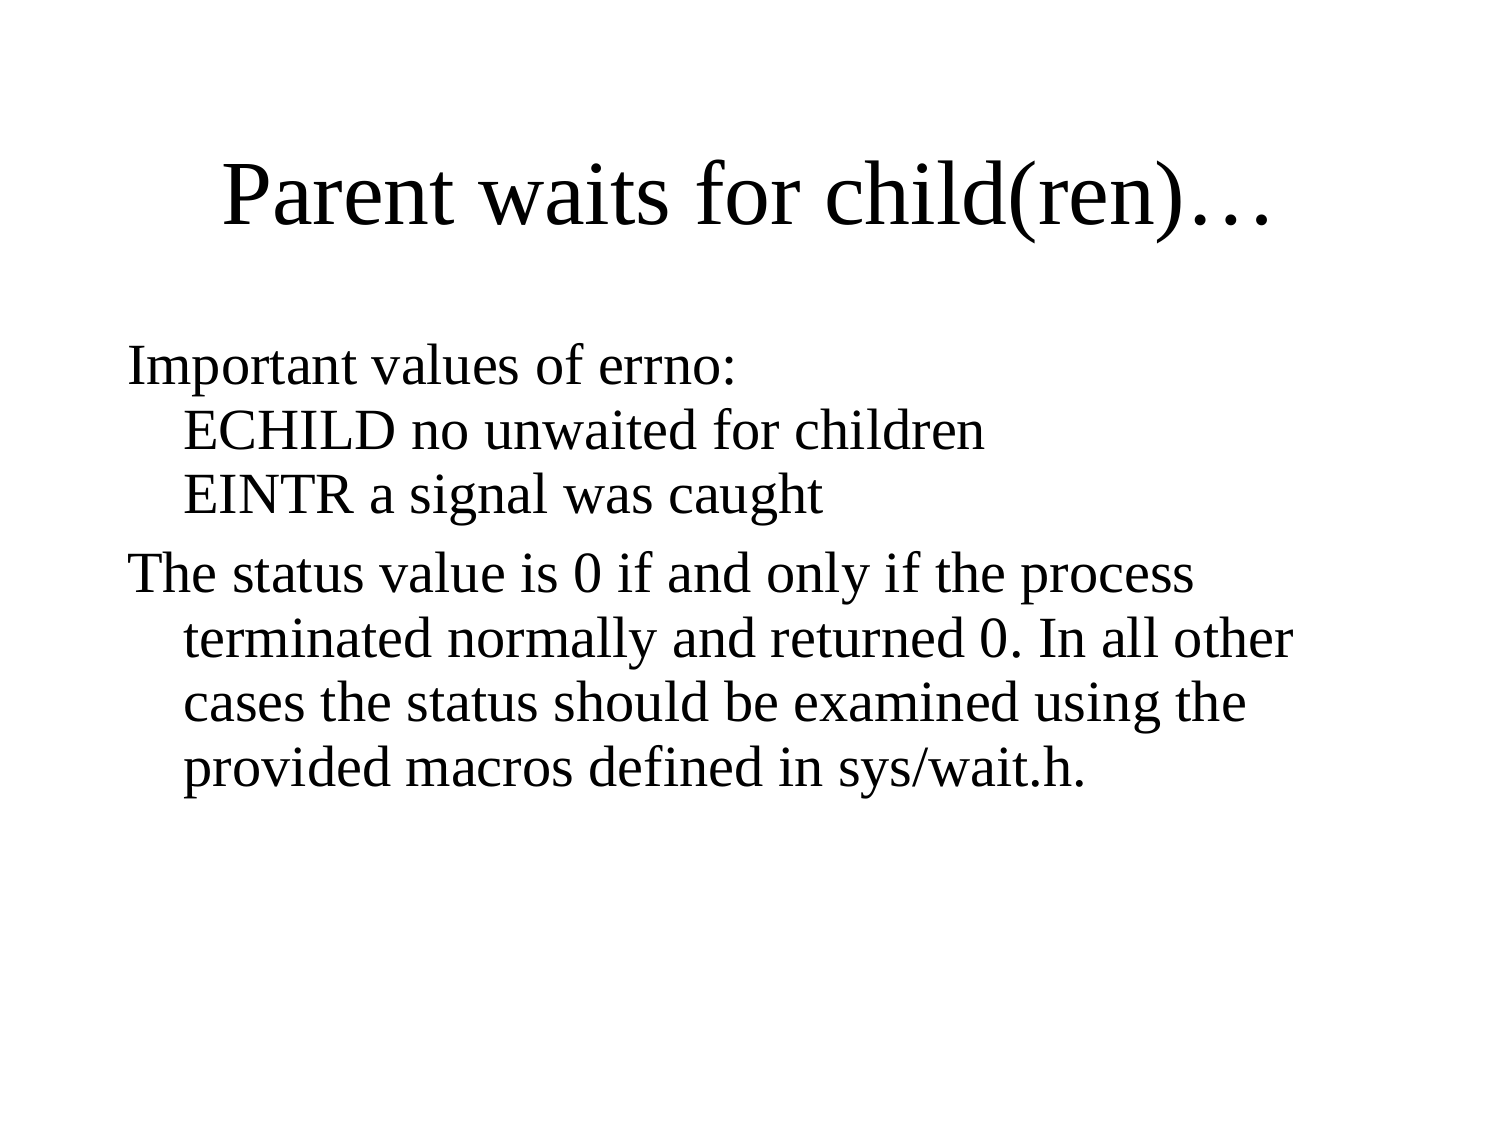

# Parent waits for child(ren)…
Important values of errno:
ECHILD no unwaited for children
EINTR a signal was caught
The status value is 0 if and only if the process terminated normally and returned 0. In all other cases the status should be examined using the provided macros defined in sys/wait.h.